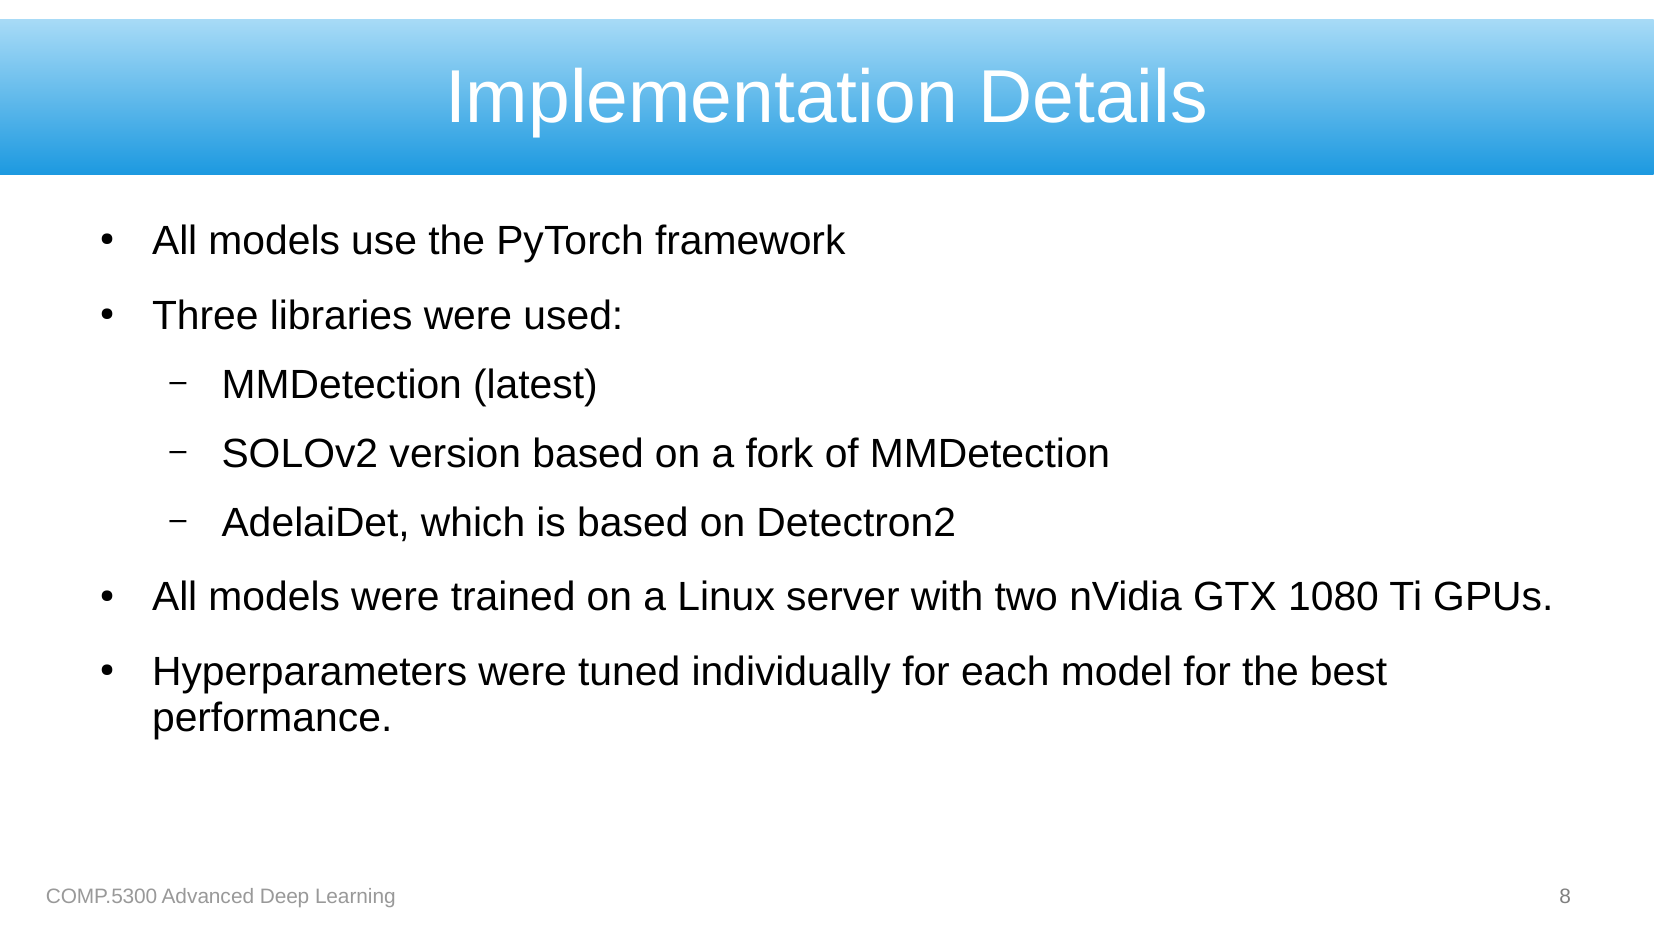

# Implementation Details
All models use the PyTorch framework
Three libraries were used:
MMDetection (latest)
SOLOv2 version based on a fork of MMDetection
AdelaiDet, which is based on Detectron2
All models were trained on a Linux server with two nVidia GTX 1080 Ti GPUs.
Hyperparameters were tuned individually for each model for the best performance.
8